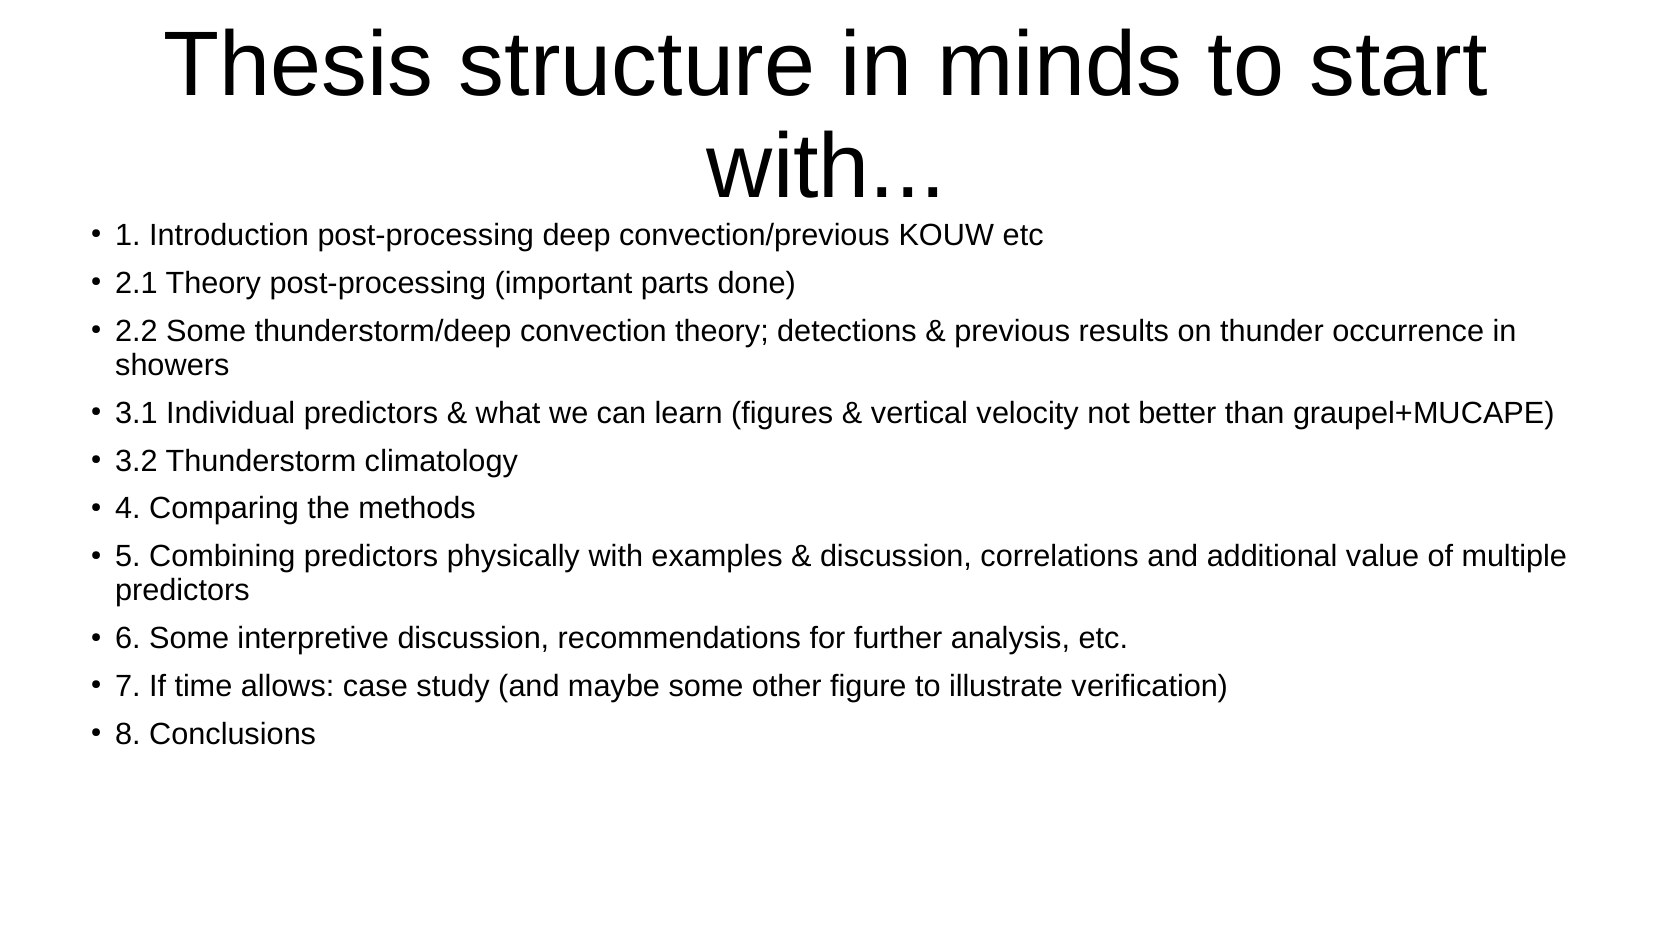

# Thesis structure in minds to start with...
1. Introduction post-processing deep convection/previous KOUW etc
2.1 Theory post-processing (important parts done)
2.2 Some thunderstorm/deep convection theory; detections & previous results on thunder occurrence in showers
3.1 Individual predictors & what we can learn (figures & vertical velocity not better than graupel+MUCAPE)
3.2 Thunderstorm climatology
4. Comparing the methods
5. Combining predictors physically with examples & discussion, correlations and additional value of multiple predictors
6. Some interpretive discussion, recommendations for further analysis, etc.
7. If time allows: case study (and maybe some other figure to illustrate verification)
8. Conclusions